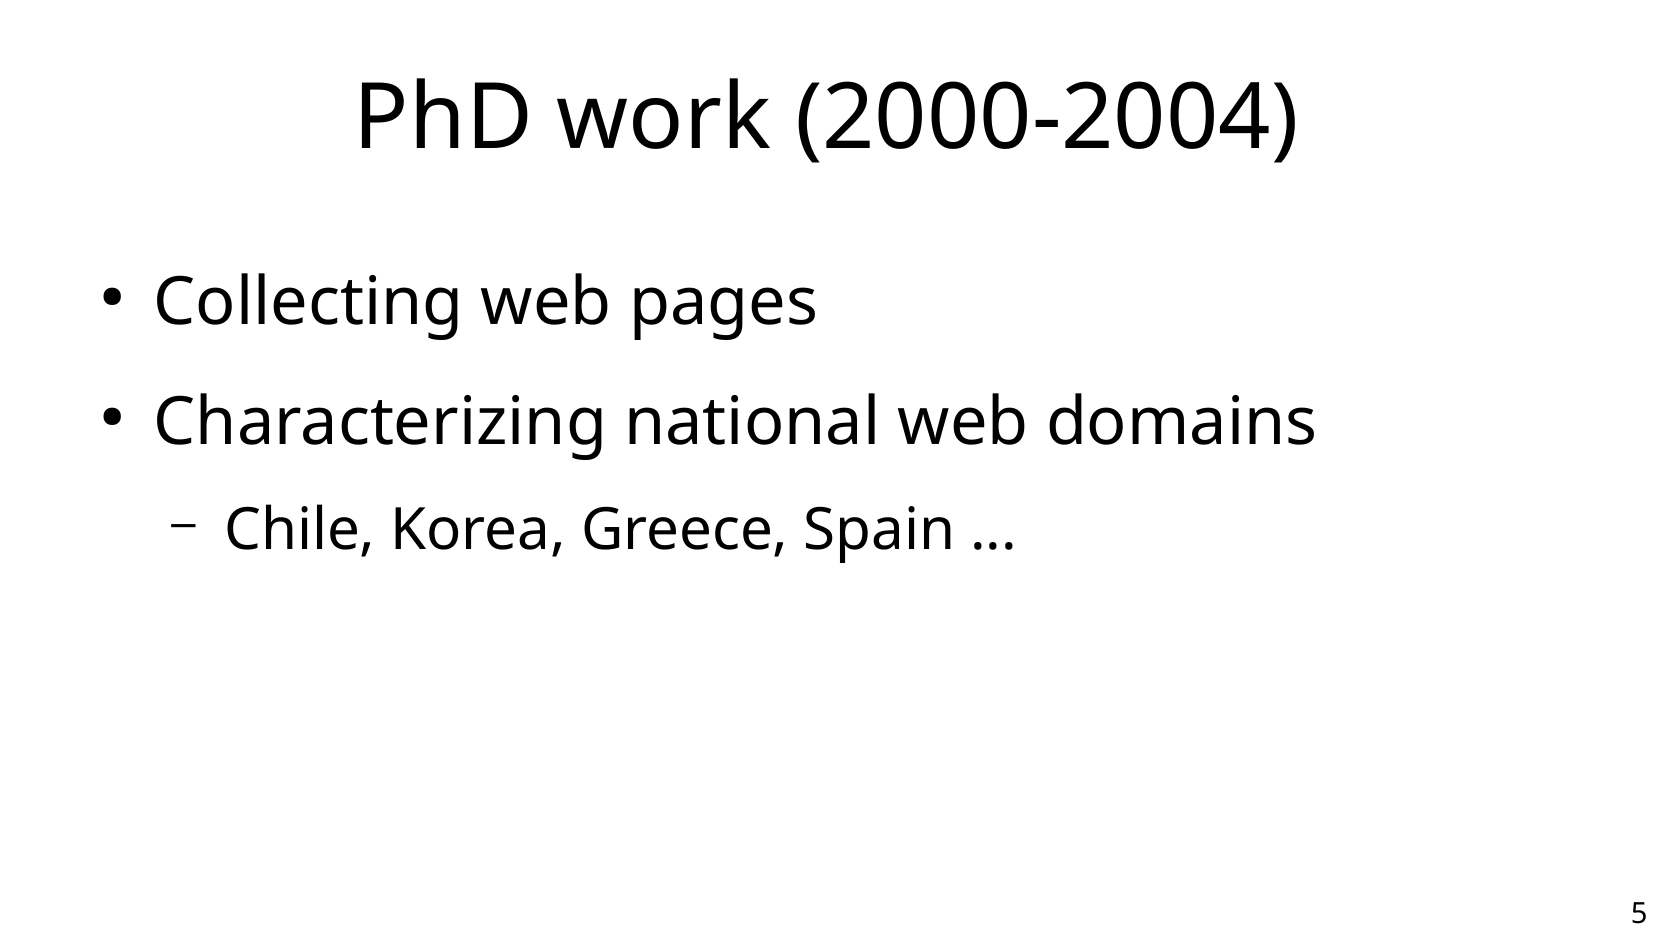

# PhD work (2000-2004)
Collecting web pages
Characterizing national web domains
Chile, Korea, Greece, Spain ...
5